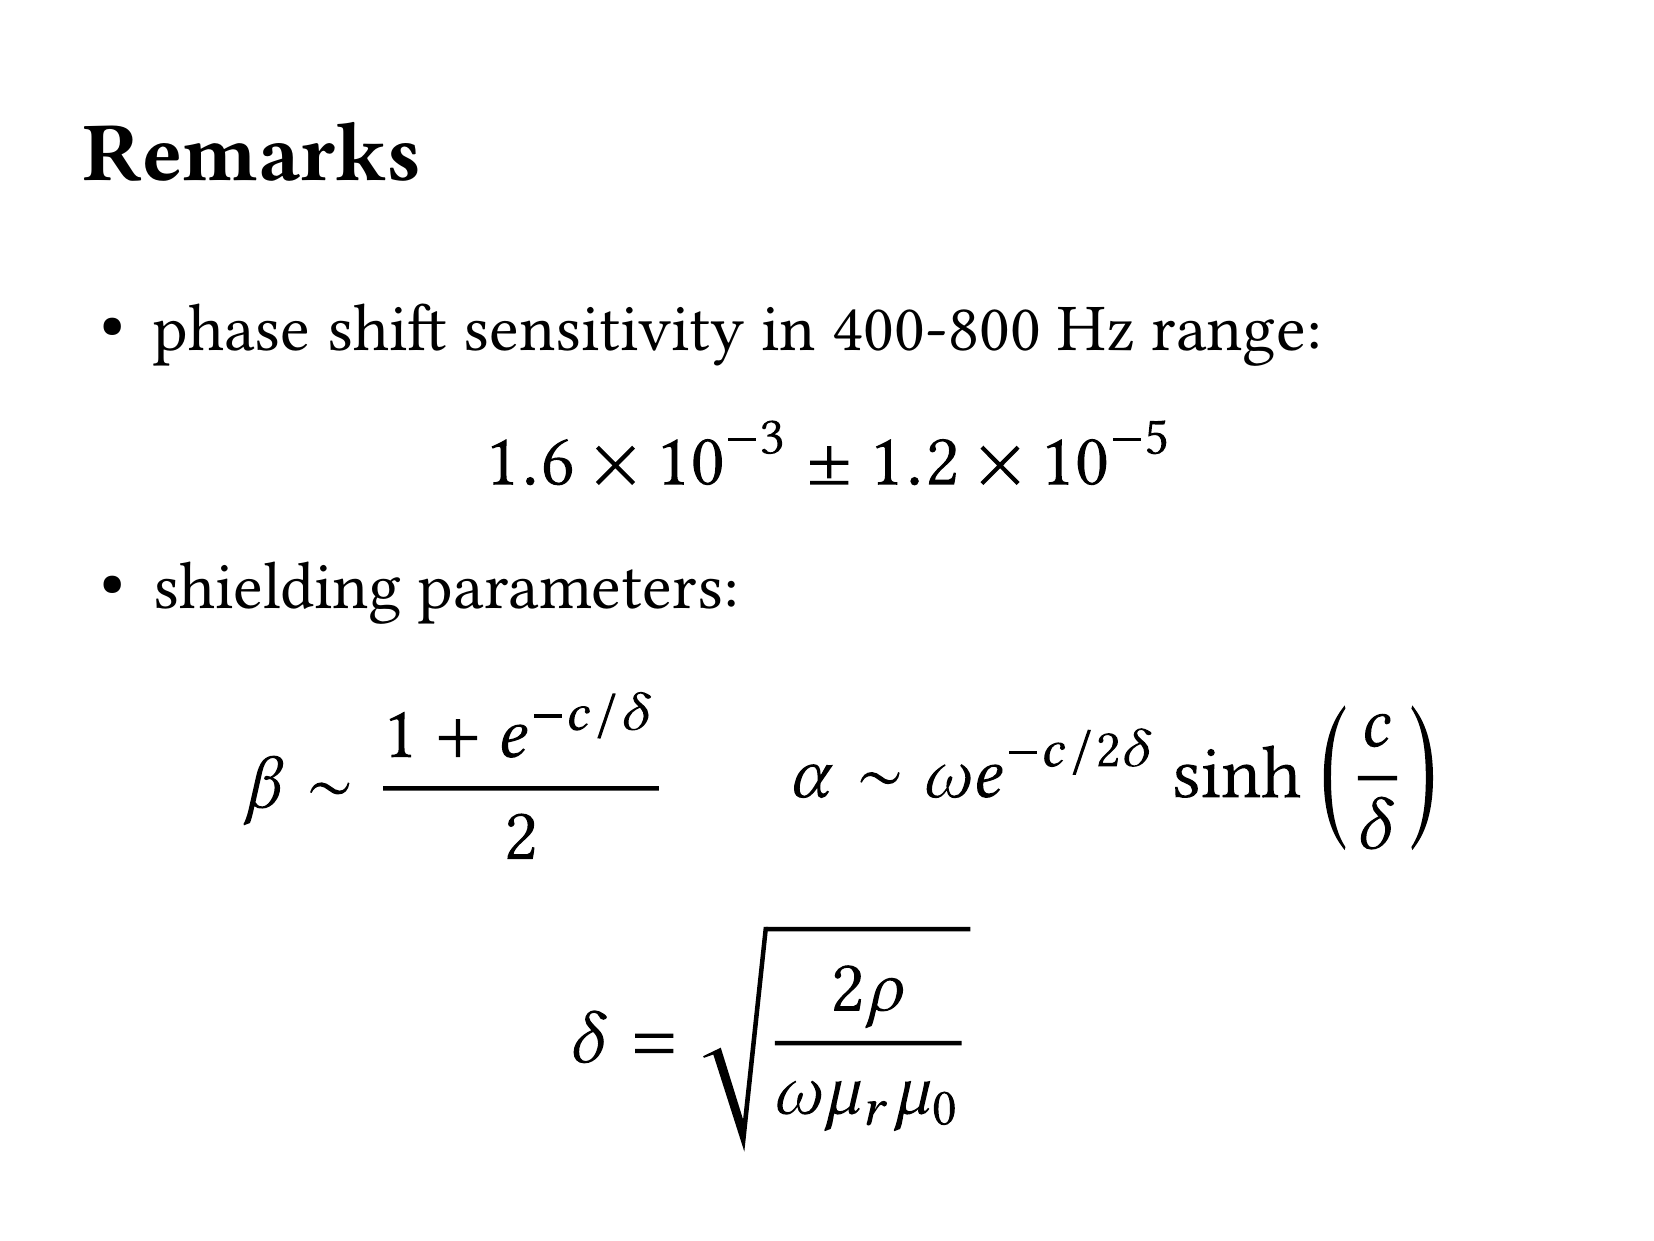

# Remarks
phase shift sensitivity in 400-800 Hz range:
shielding parameters: